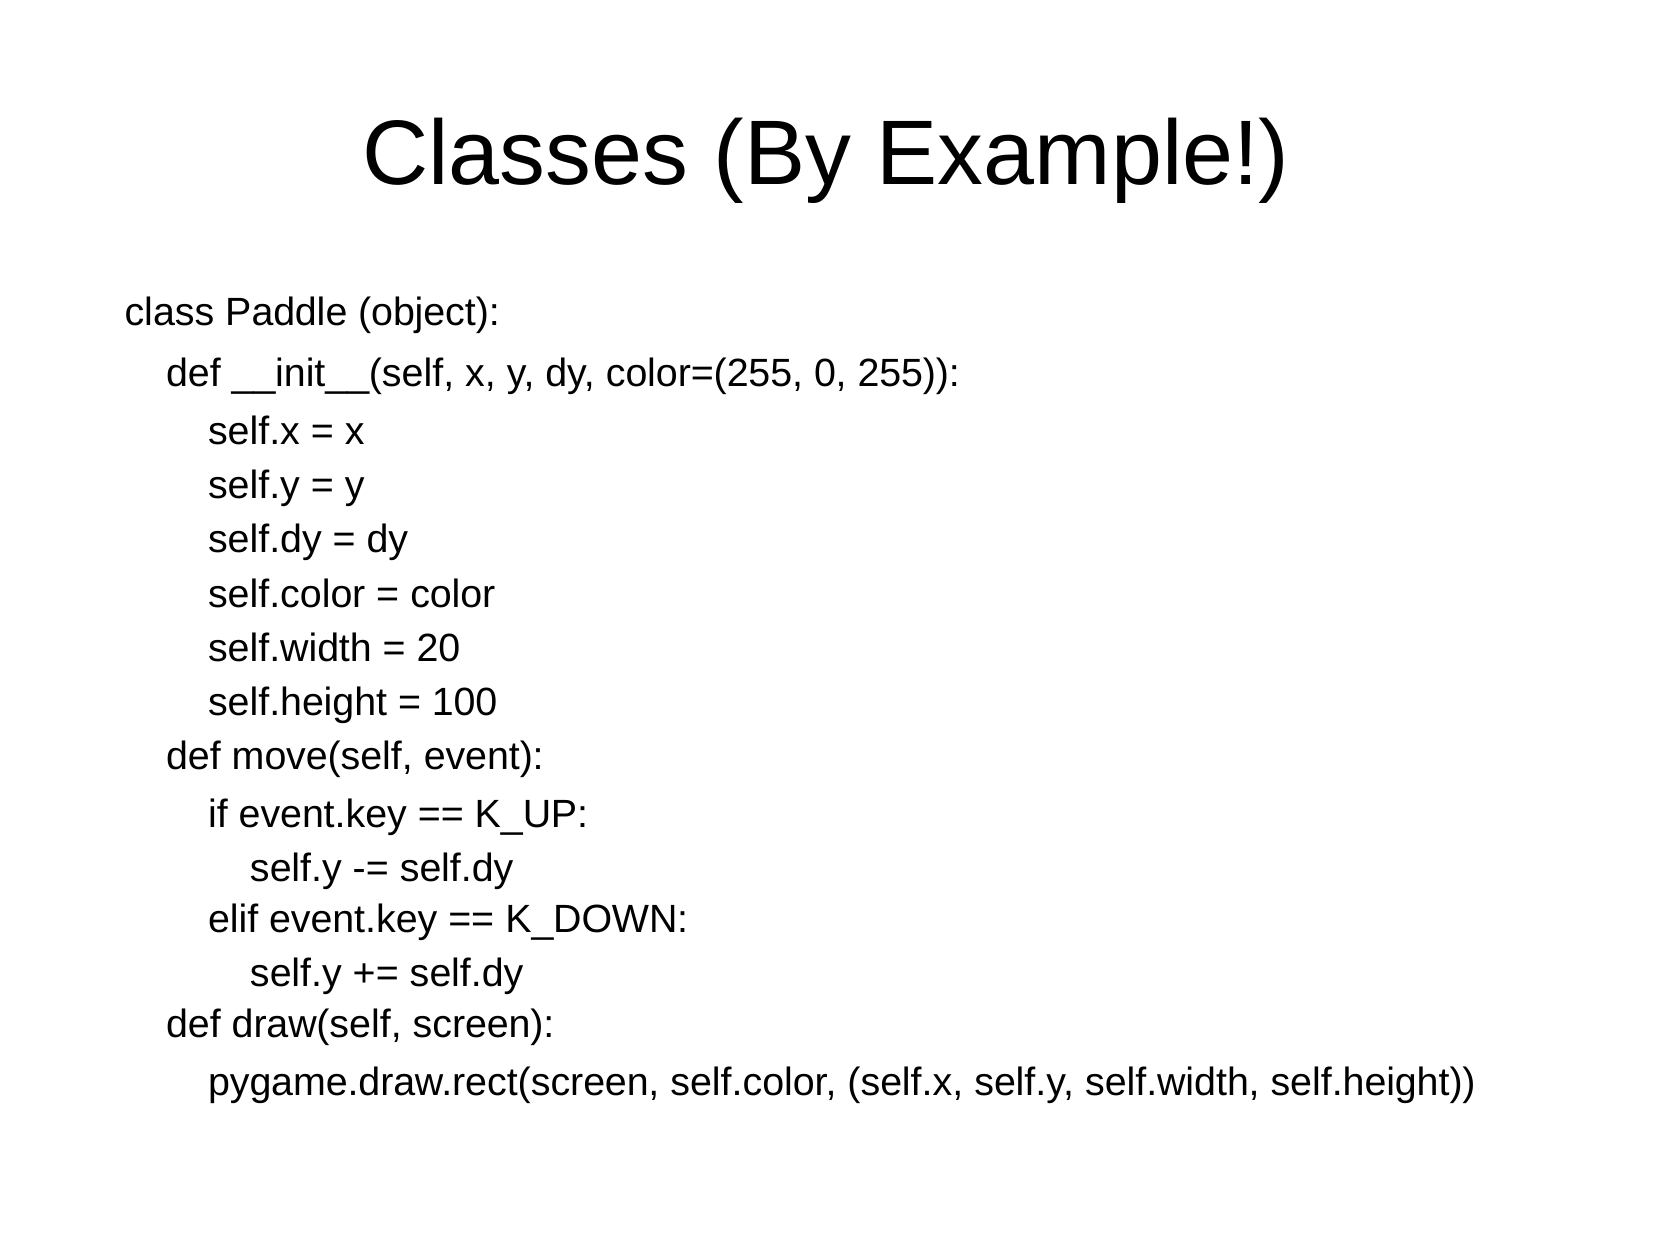

# Classes (By Example!)
class Paddle (object):
def __init__(self, x, y, dy, color=(255, 0, 255)):
self.x = x
self.y = y
self.dy = dy
self.color = color
self.width = 20
self.height = 100
def move(self, event):
if event.key == K_UP:
self.y -= self.dy
elif event.key == K_DOWN:
self.y += self.dy
def draw(self, screen):
pygame.draw.rect(screen, self.color, (self.x, self.y, self.width, self.height))